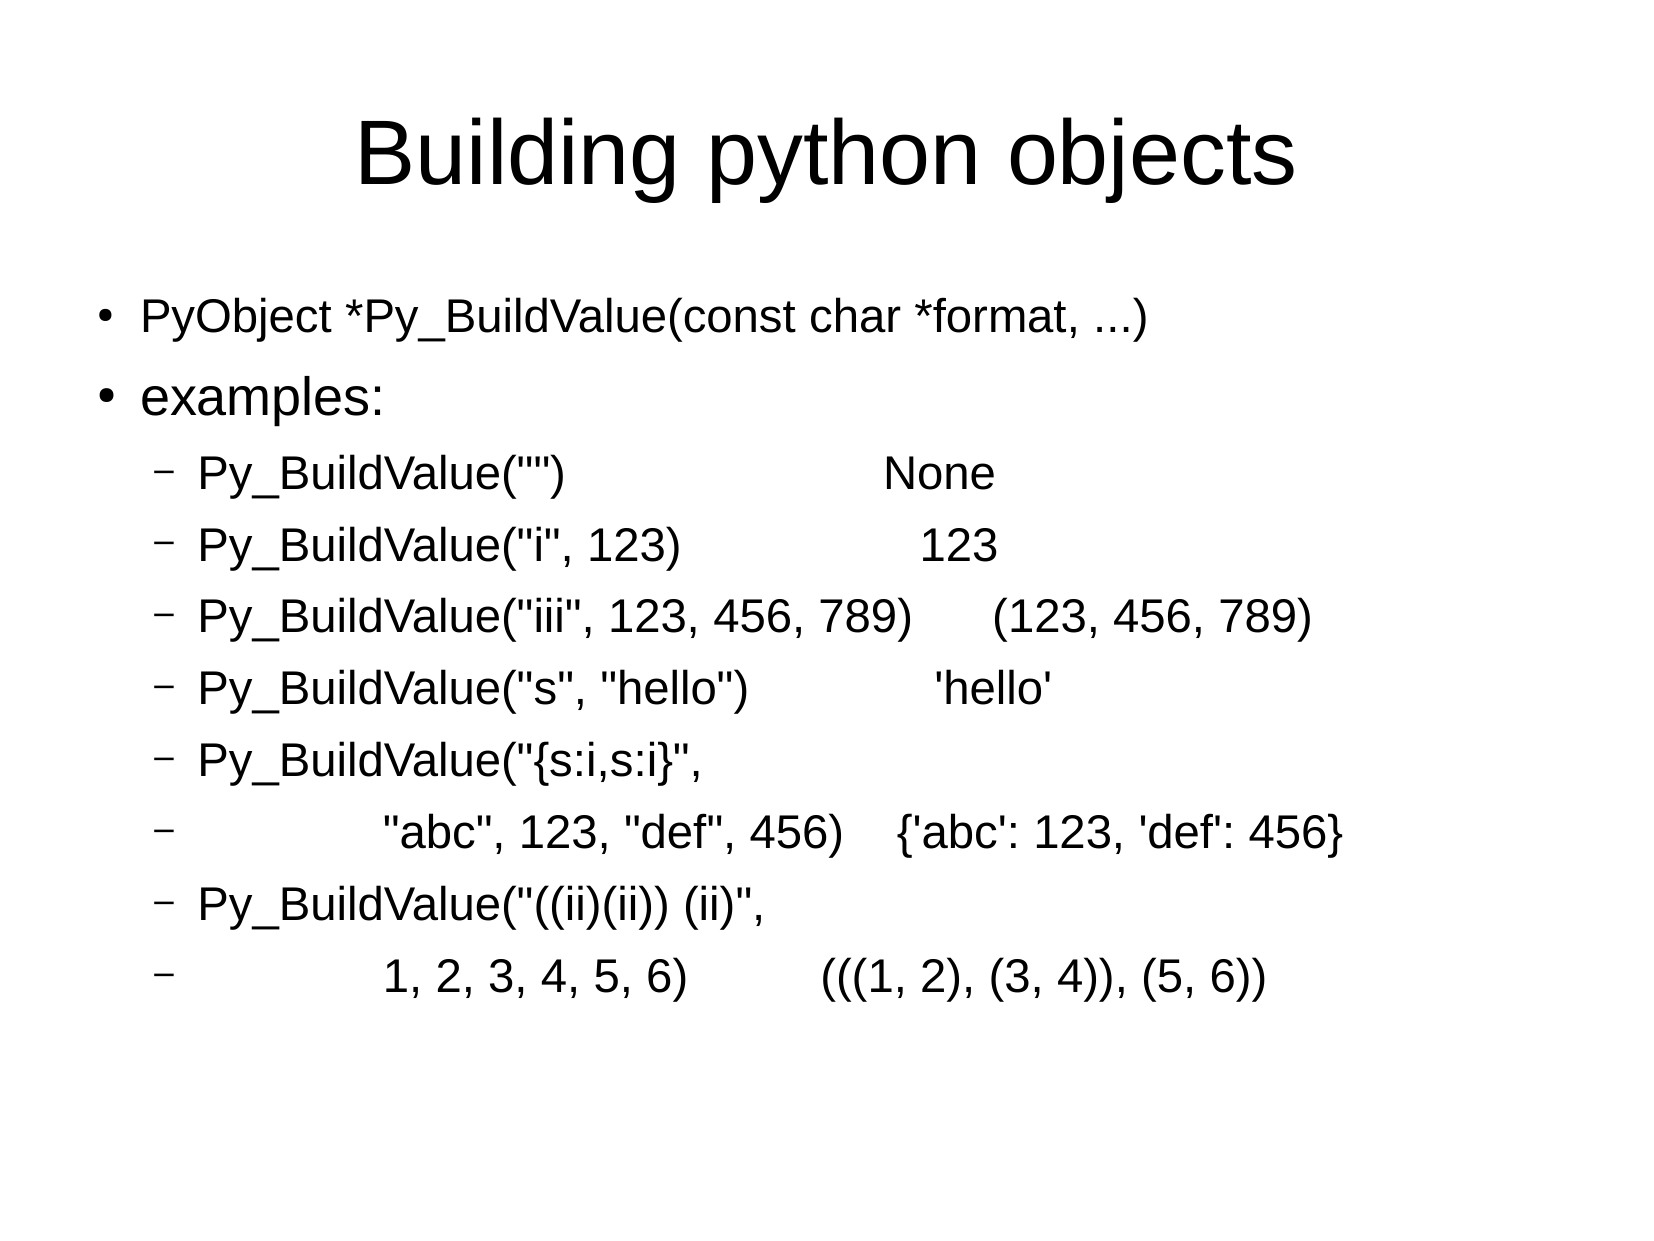

# Building python objects
PyObject *Py_BuildValue(const char *format, ...)
examples:
Py_BuildValue("") None
Py_BuildValue("i", 123) 123
Py_BuildValue("iii", 123, 456, 789) (123, 456, 789)
Py_BuildValue("s", "hello") 'hello'
Py_BuildValue("{s:i,s:i}",
 "abc", 123, "def", 456) {'abc': 123, 'def': 456}
Py_BuildValue("((ii)(ii)) (ii)",
 1, 2, 3, 4, 5, 6) (((1, 2), (3, 4)), (5, 6))